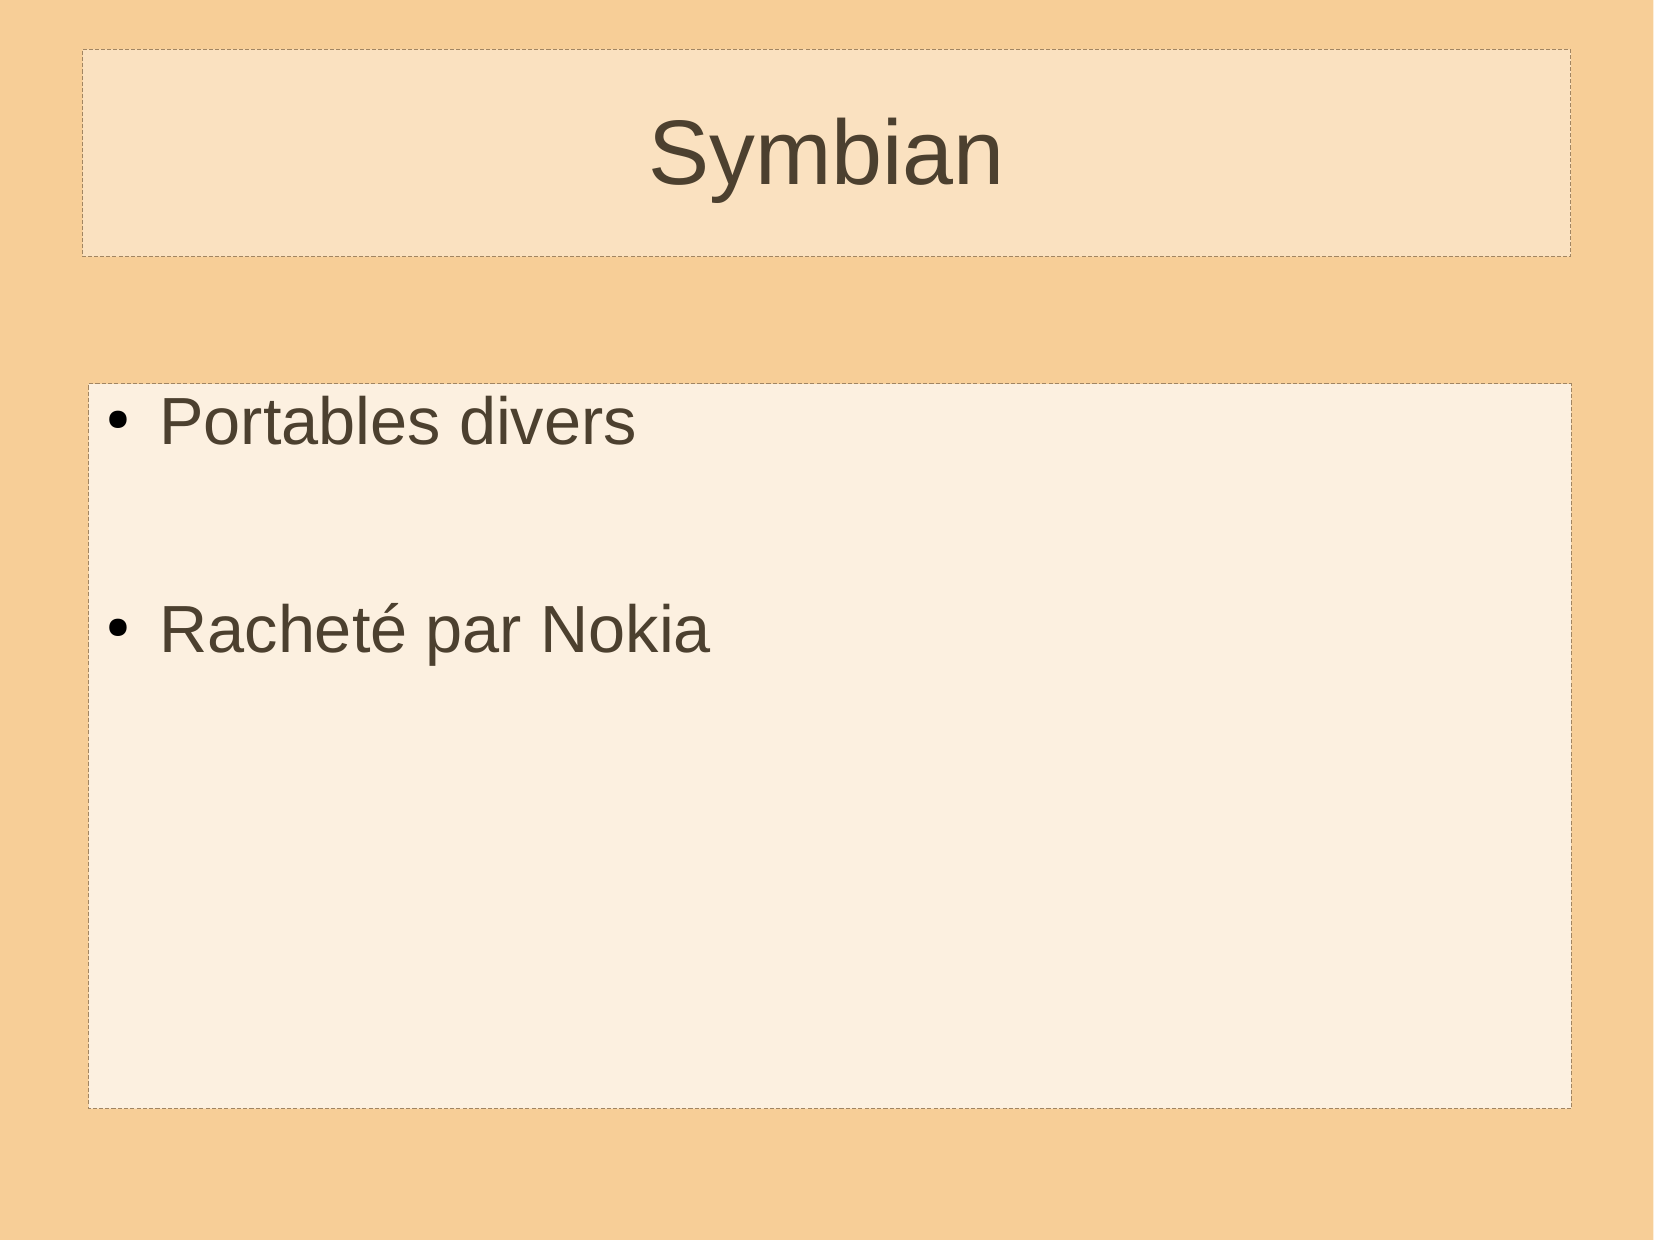

# Symbian
Portables divers
Racheté par Nokia